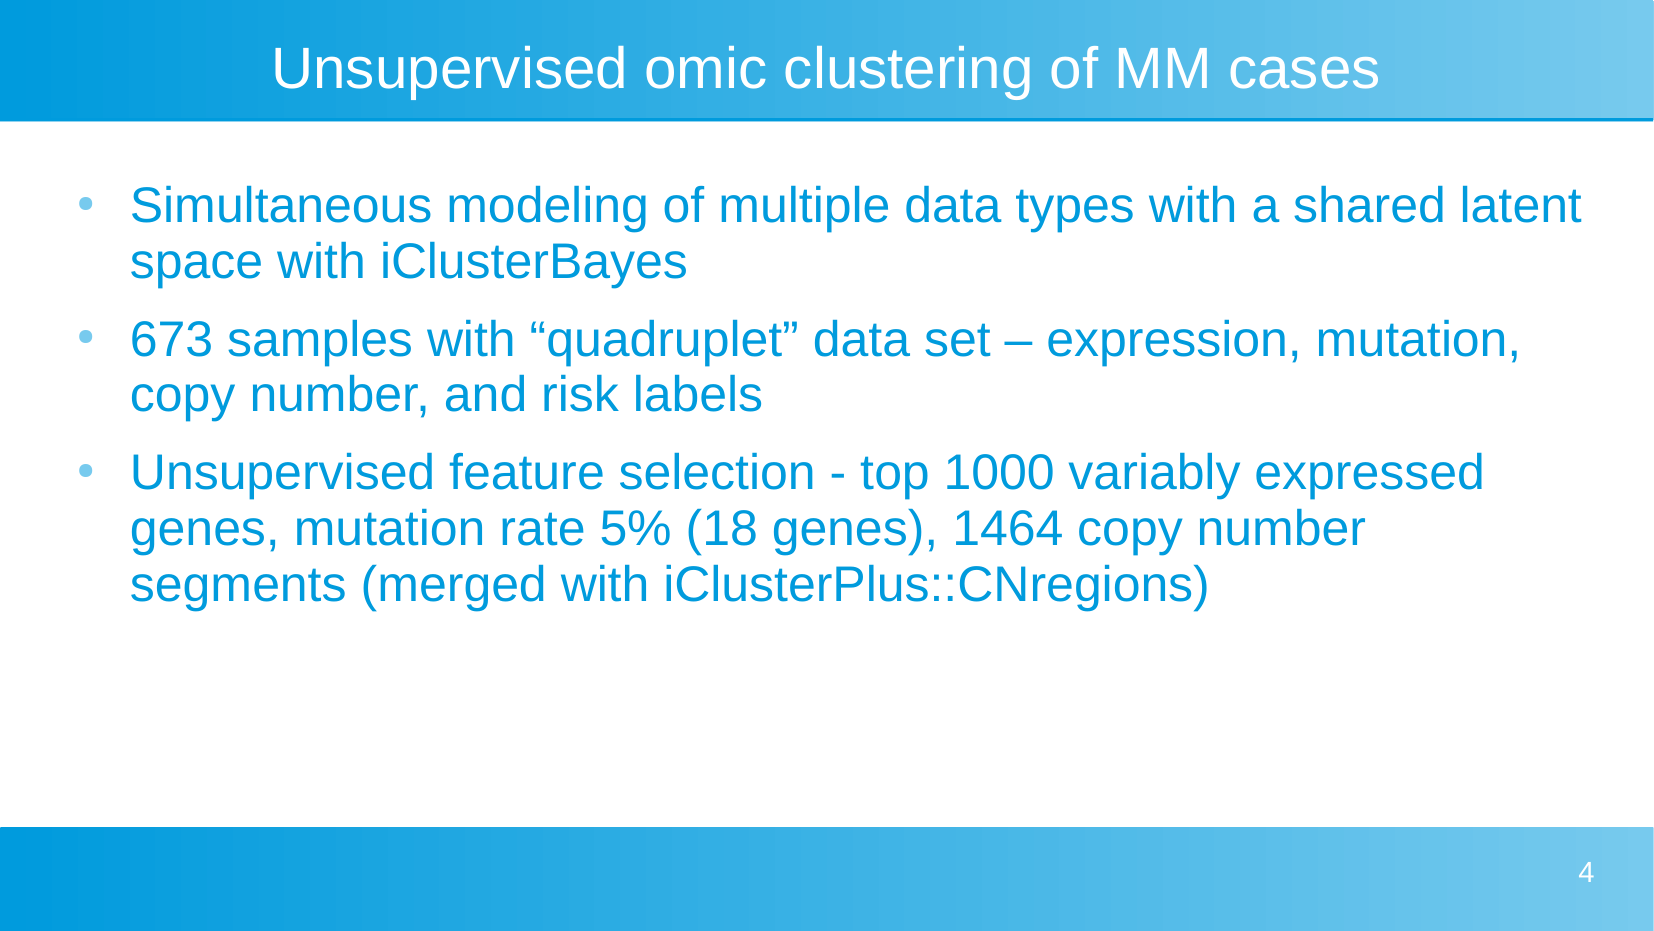

# Unsupervised omic clustering of MM cases
Simultaneous modeling of multiple data types with a shared latent space with iClusterBayes
673 samples with “quadruplet” data set – expression, mutation, copy number, and risk labels
Unsupervised feature selection - top 1000 variably expressed genes, mutation rate 5% (18 genes), 1464 copy number segments (merged with iClusterPlus::CNregions)
4